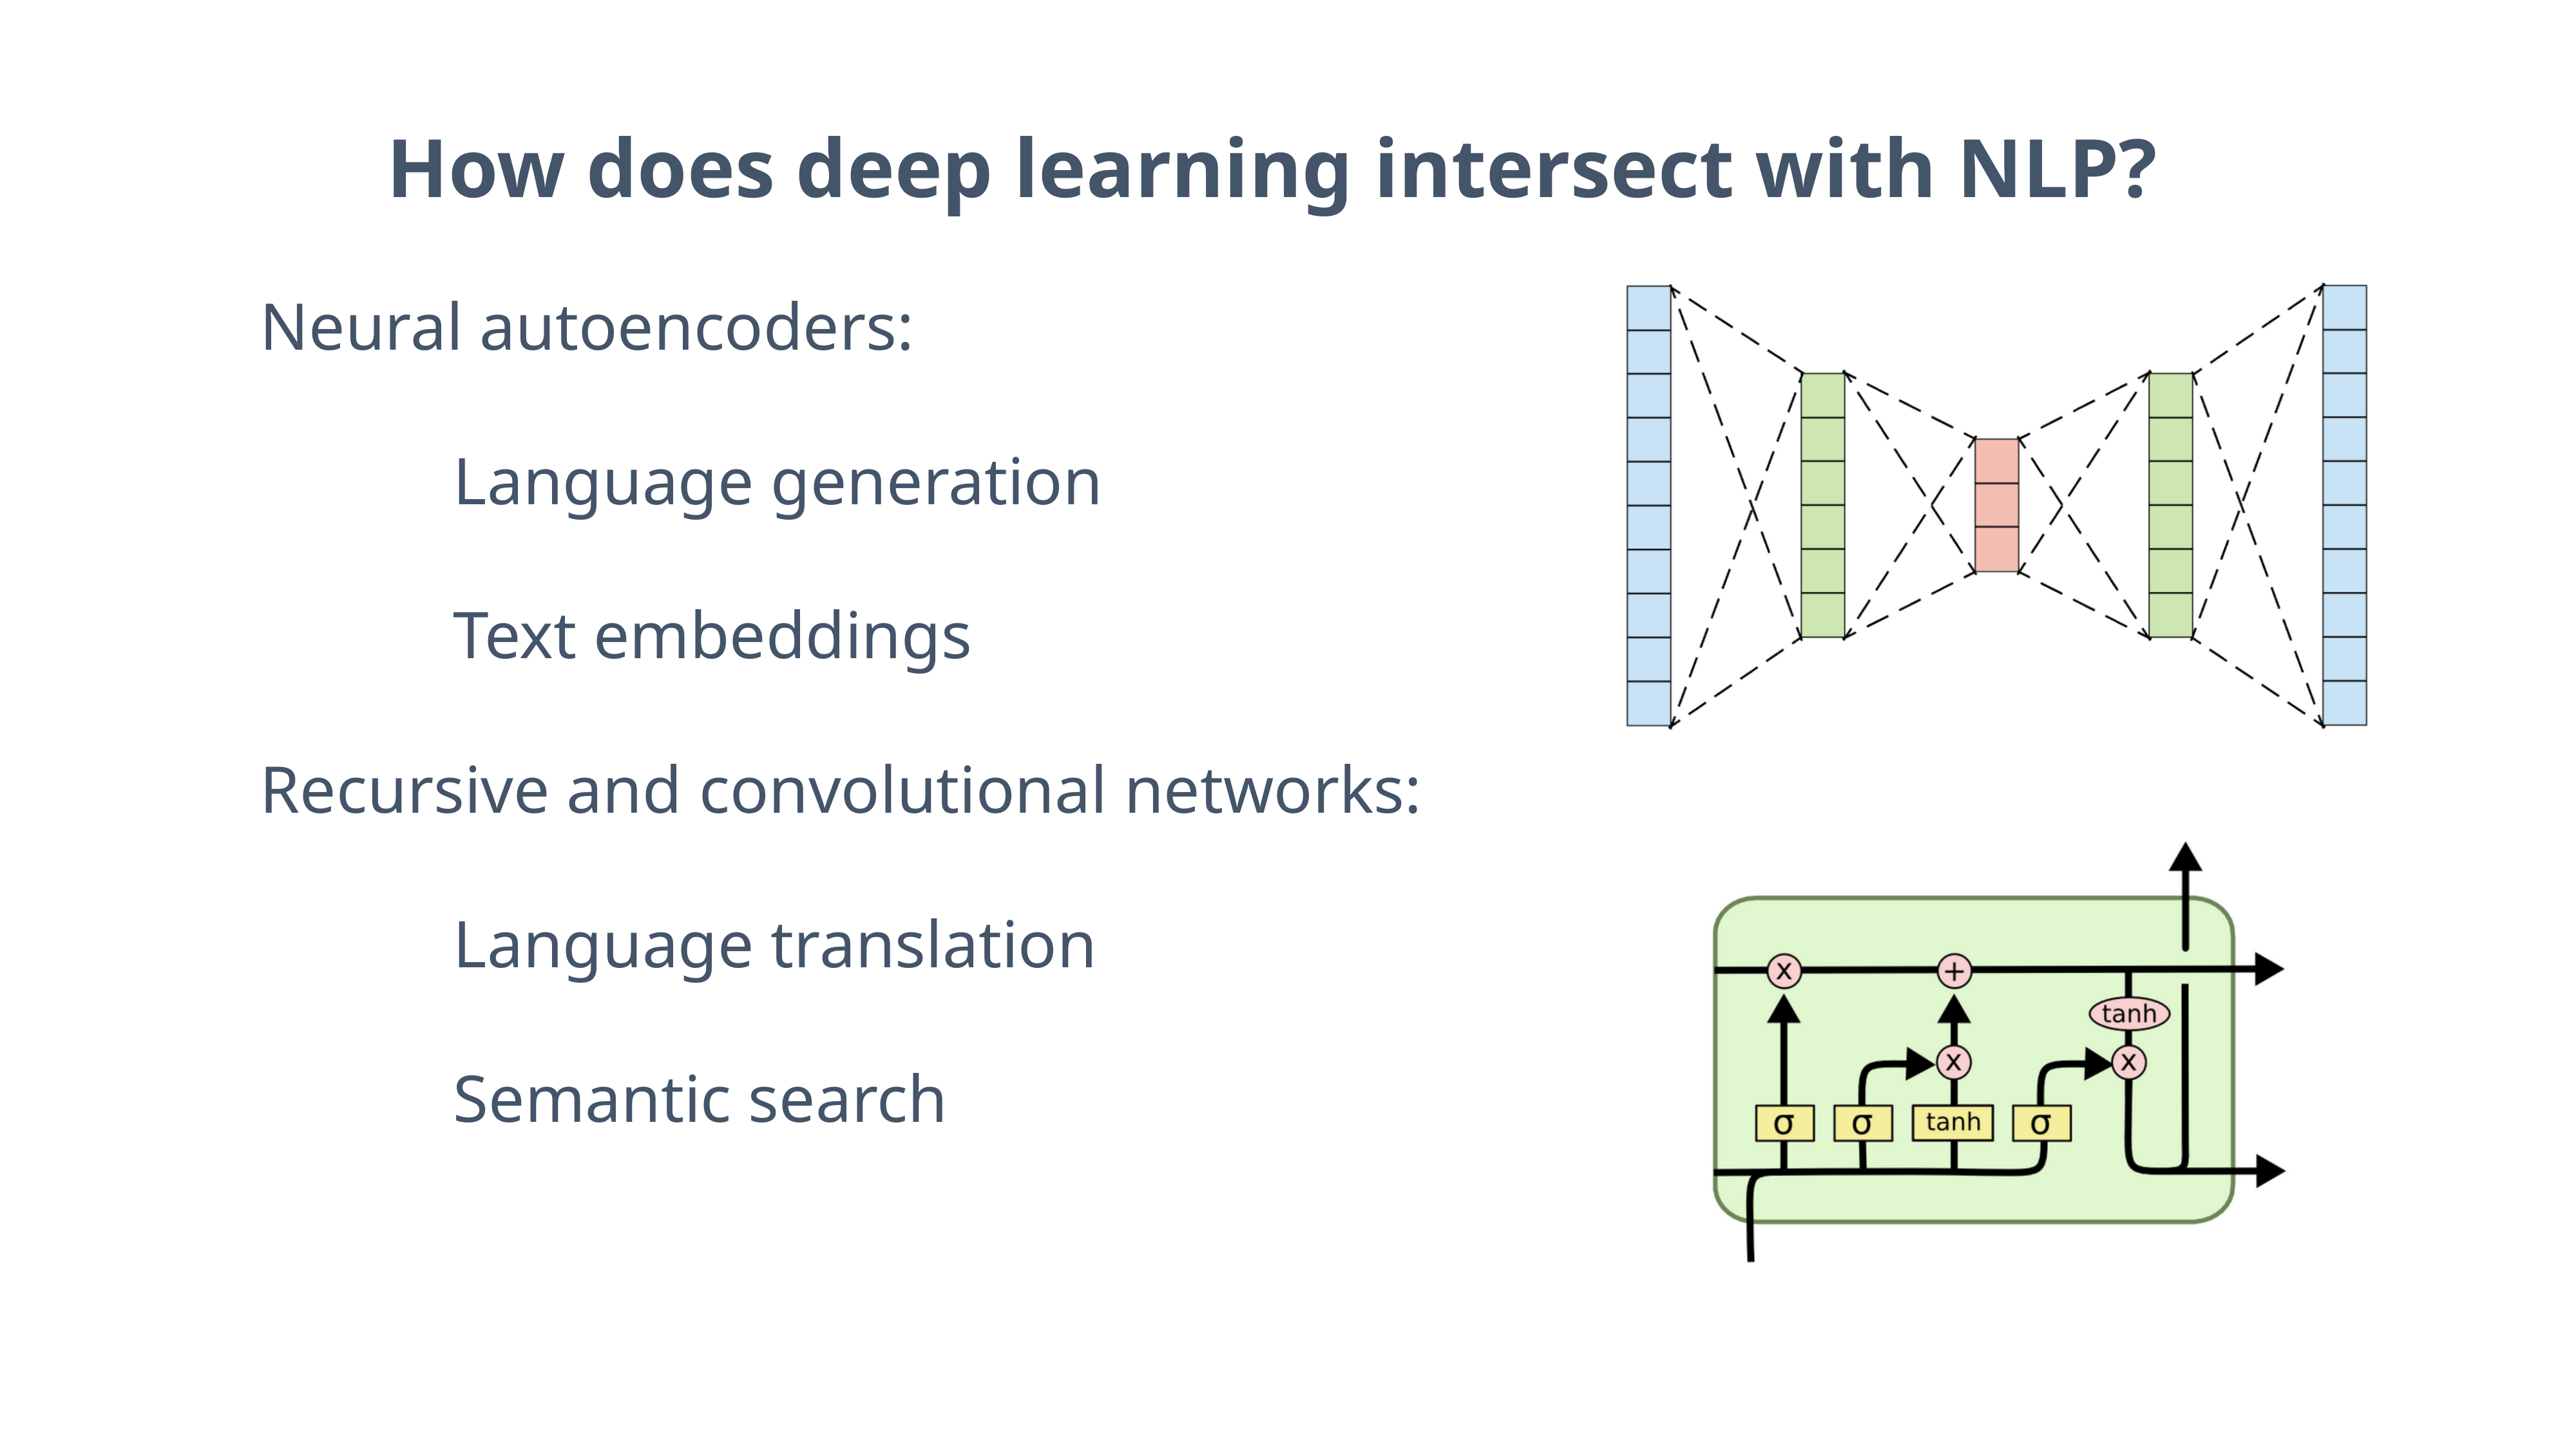

How does deep learning intersect with NLP?
Neural autoencoders:
				Language generation
				Text embeddings
Recursive and convolutional networks:
				Language translation
				Semantic search